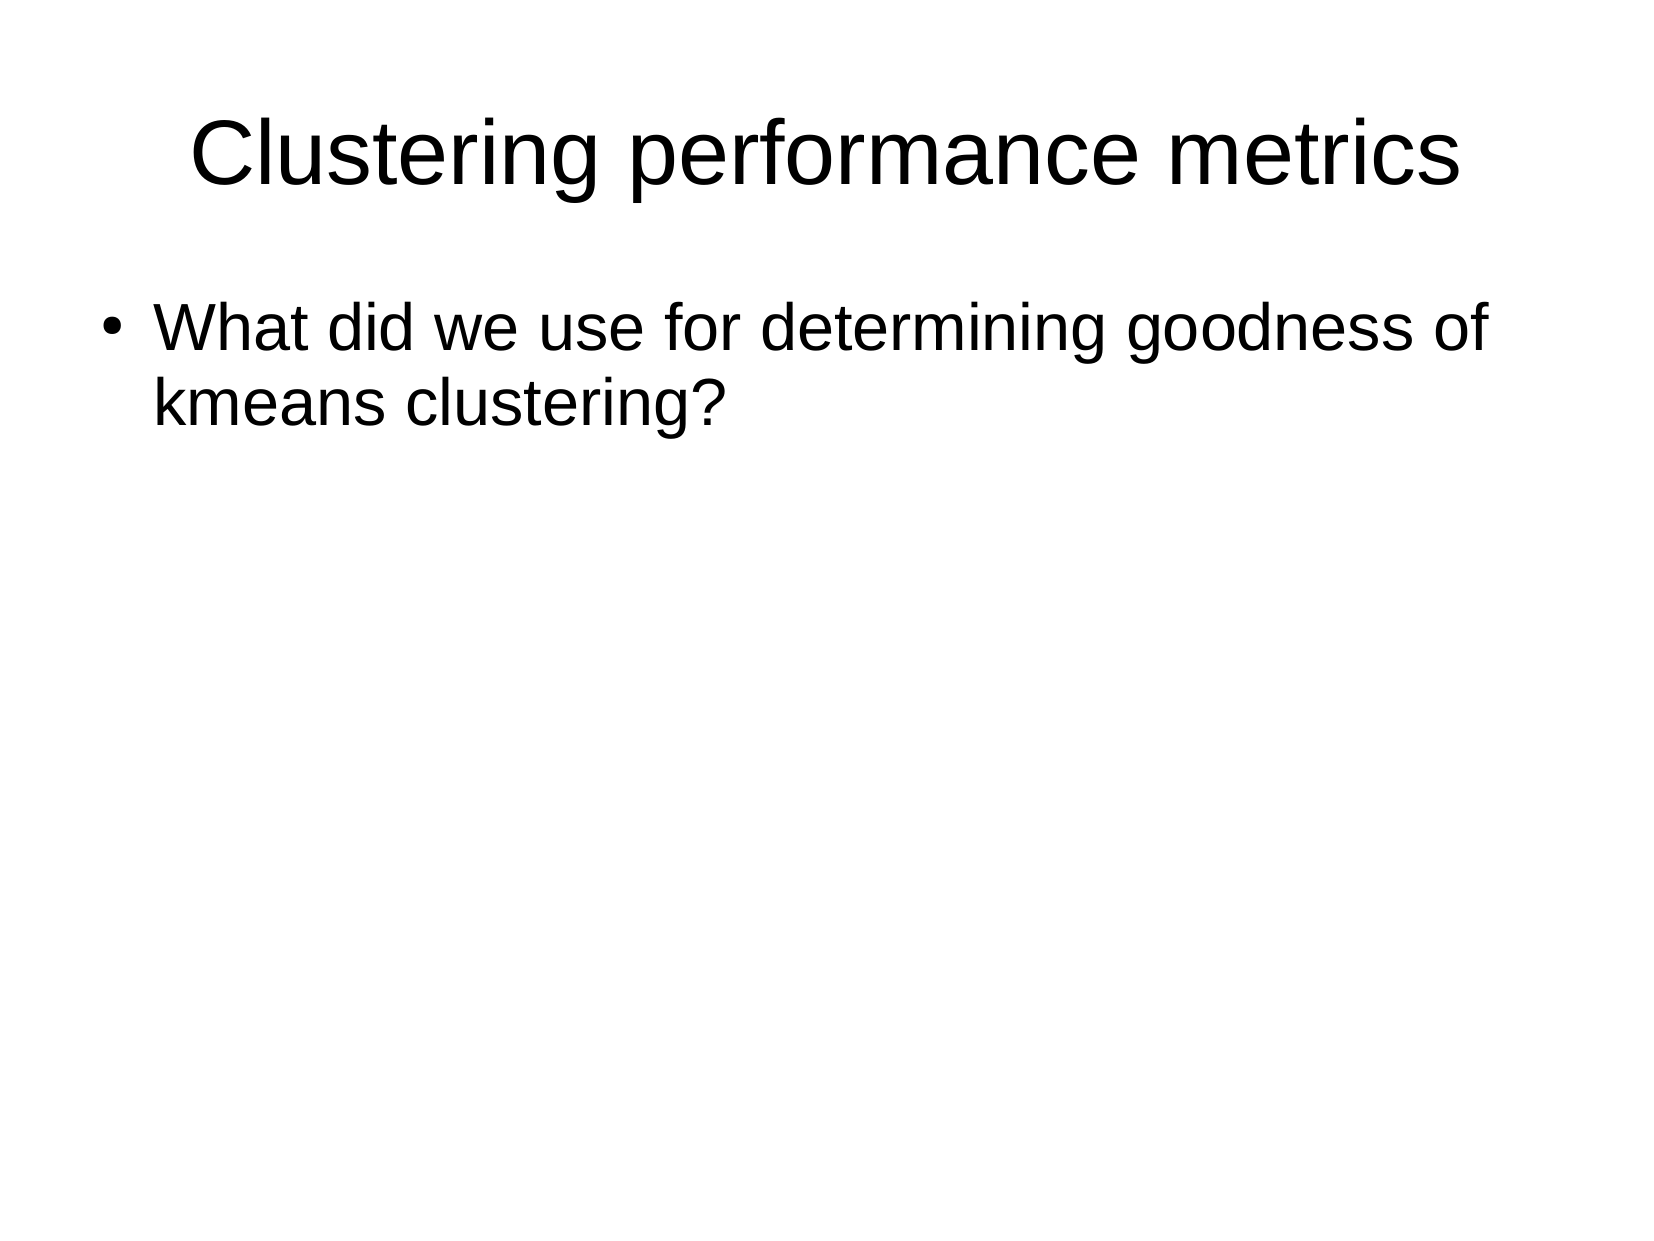

# Clustering performance metrics
What did we use for determining goodness of kmeans clustering?